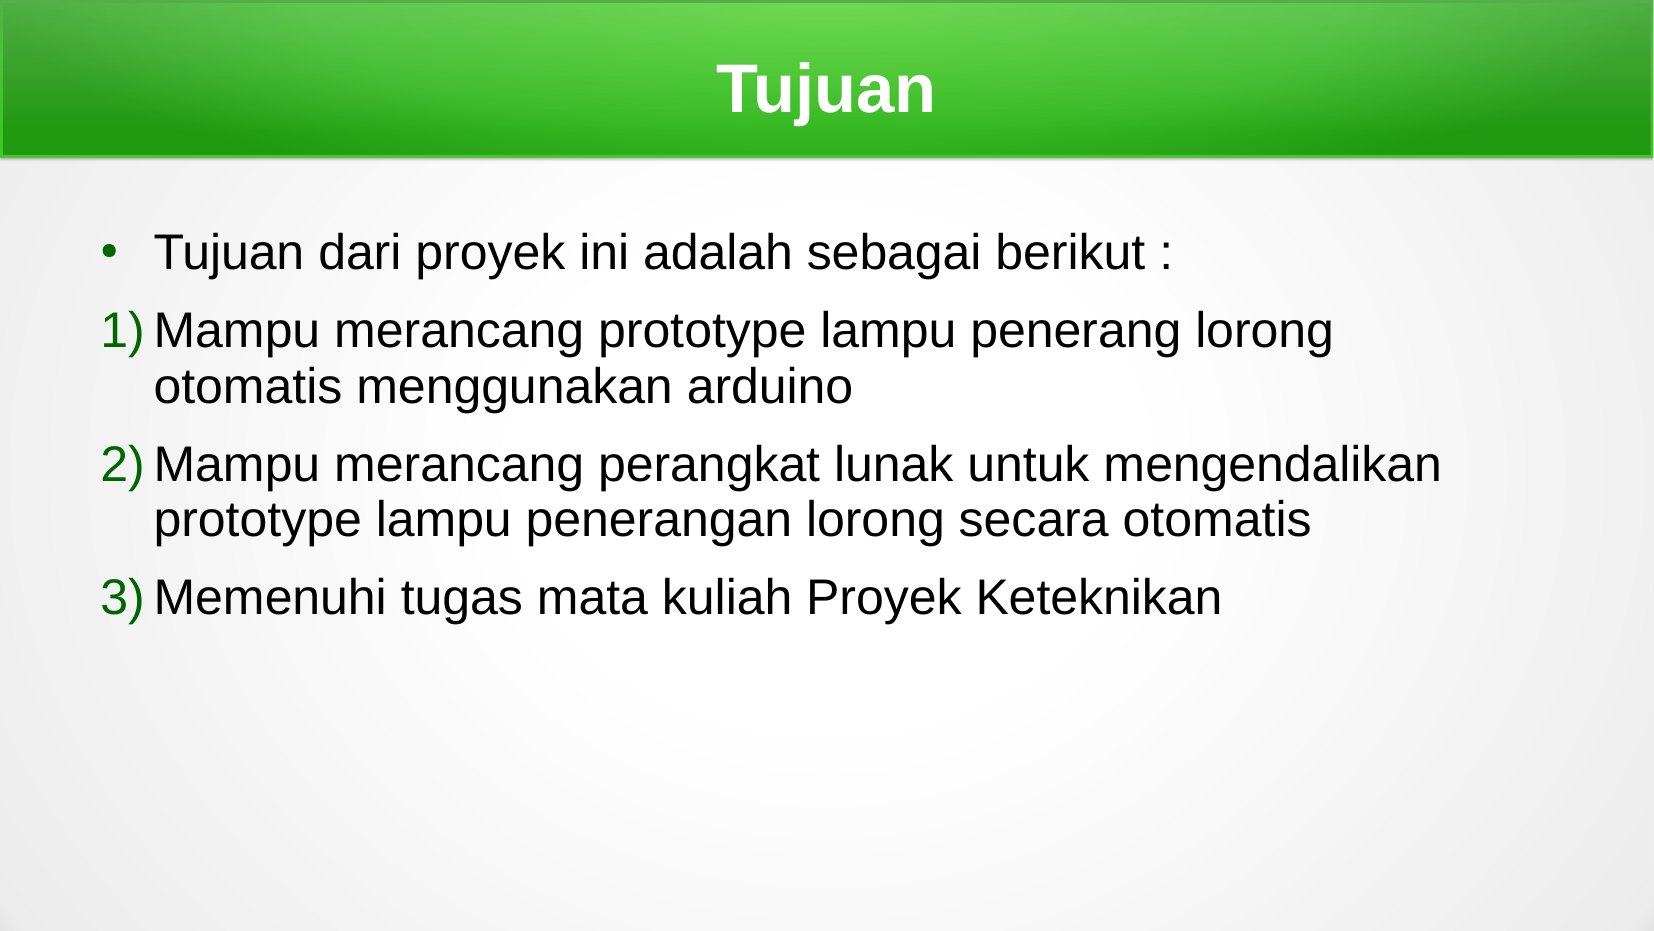

# Tujuan
Tujuan dari proyek ini adalah sebagai berikut :
Mampu merancang prototype lampu penerang lorong otomatis menggunakan arduino
Mampu merancang perangkat lunak untuk mengendalikan prototype lampu penerangan lorong secara otomatis
Memenuhi tugas mata kuliah Proyek Keteknikan